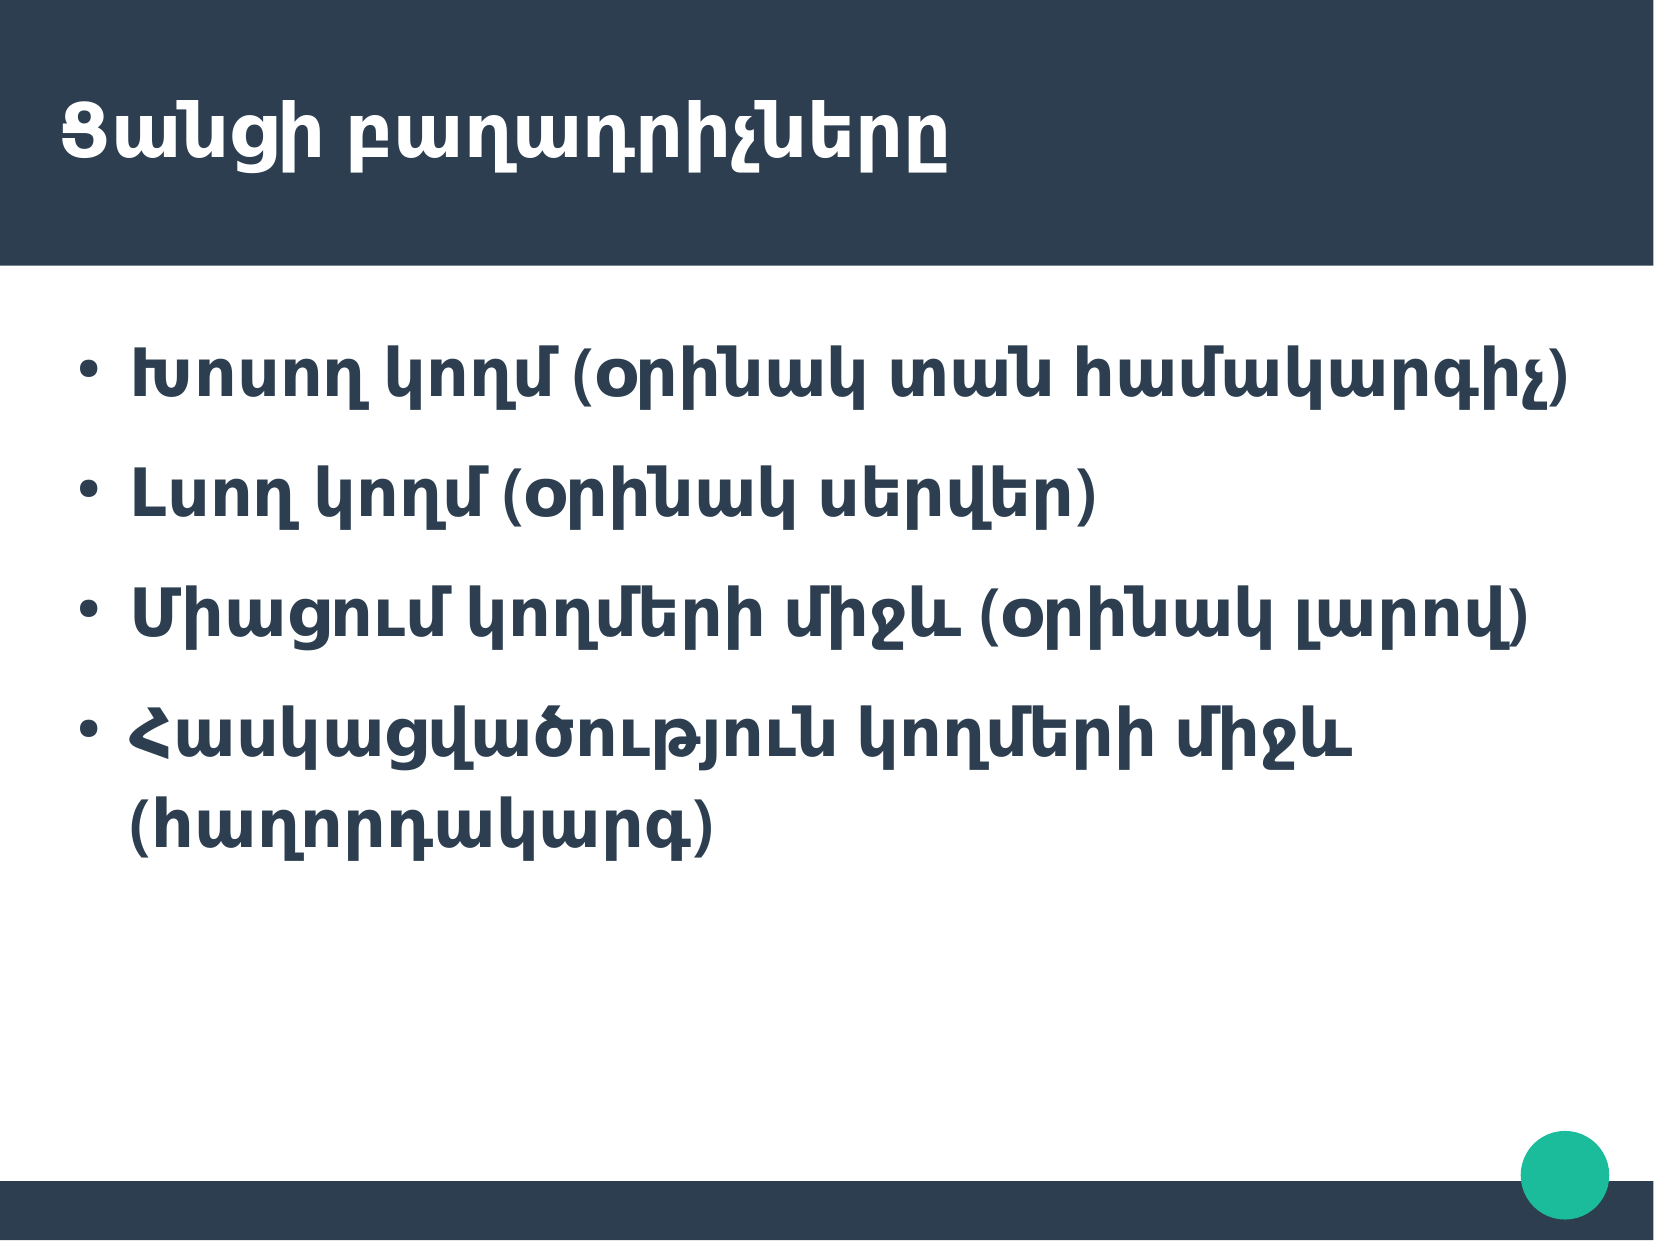

# Ցանցի բաղադրիչները
Խոսող կողմ (օրինակ տան համակարգիչ)
Լսող կողմ (օրինակ սերվեր)
Միացում կողմերի միջև (օրինակ լարով)
Հասկացվածություն կողմերի միջև (հաղորդակարգ)